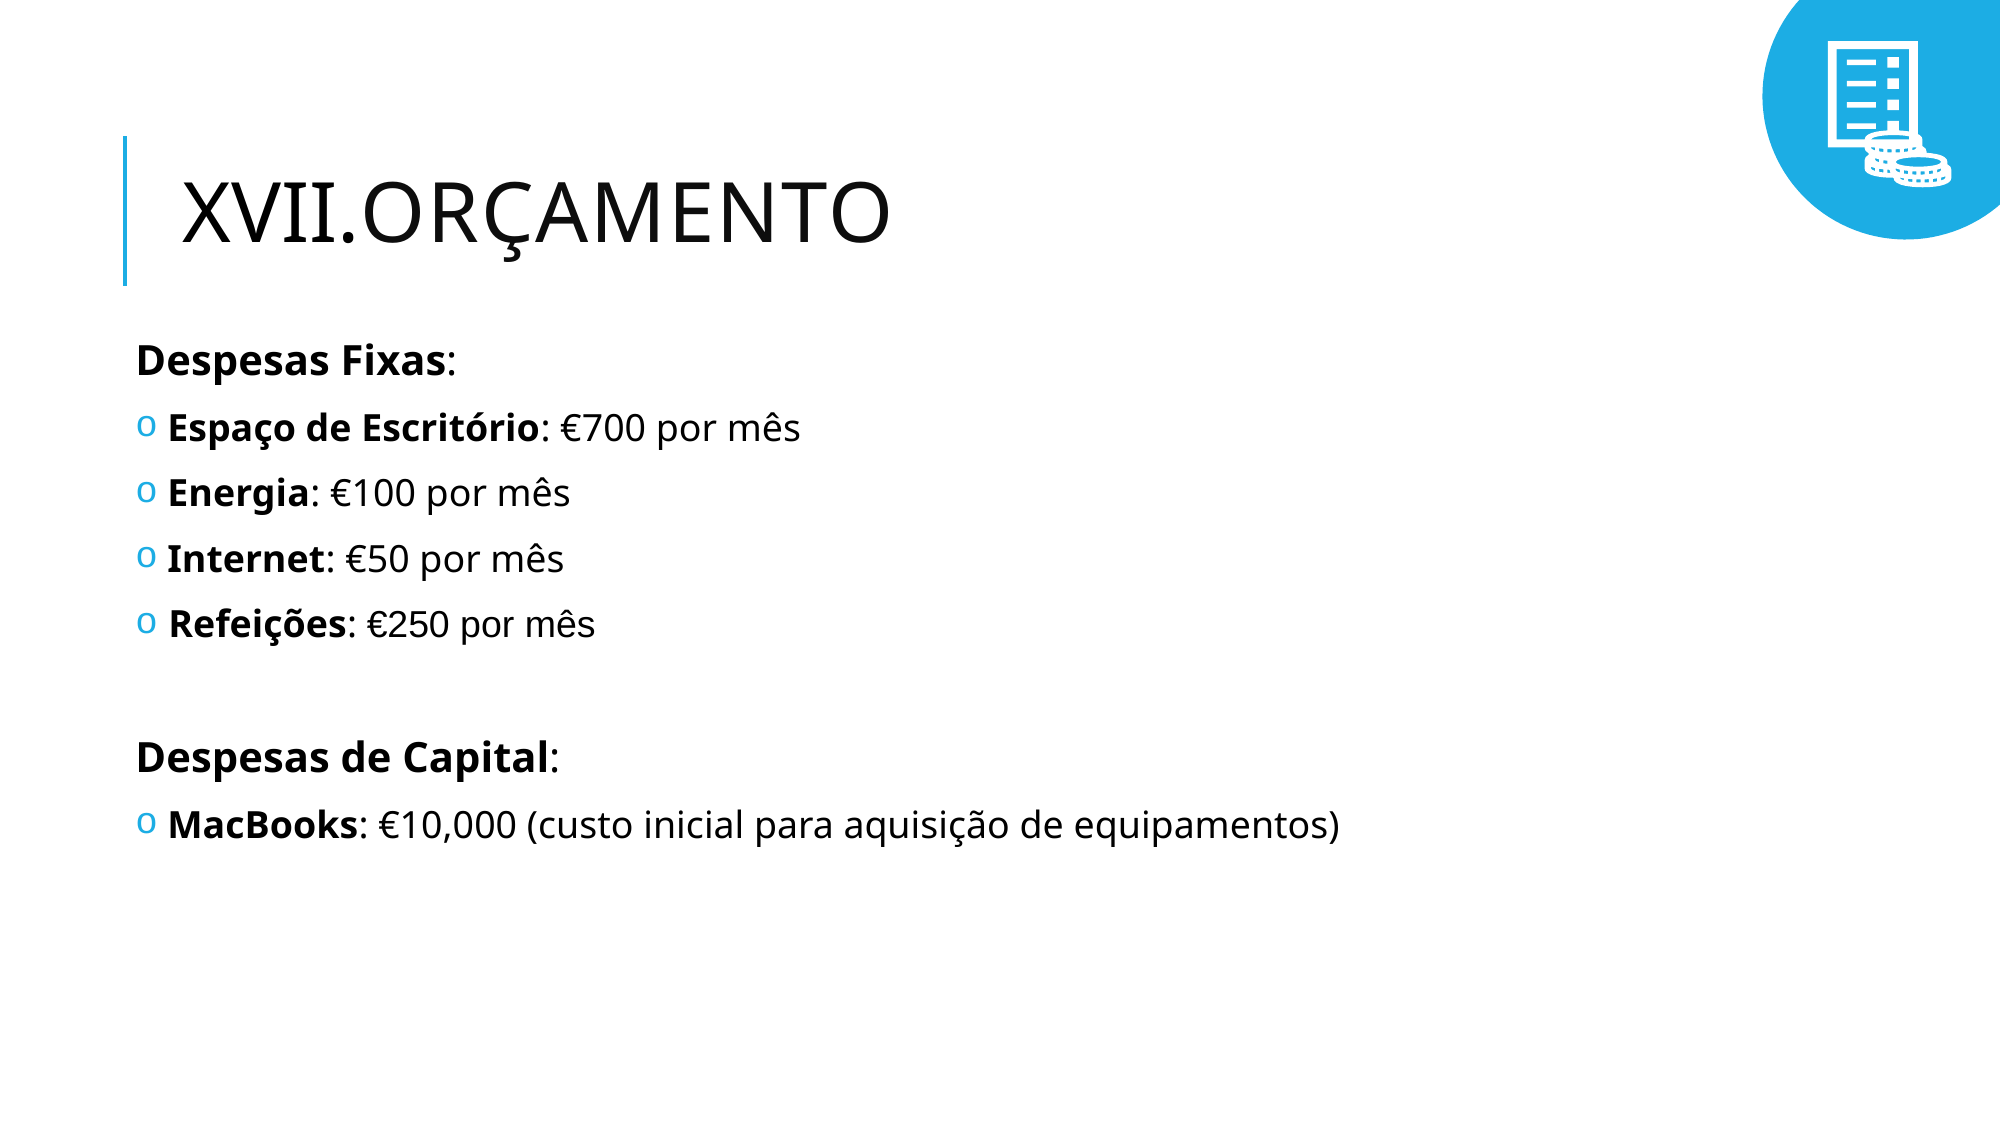

# Orçamento
Despesas Fixas:
 Espaço de Escritório: €700 por mês
 Energia: €100 por mês
 Internet: €50 por mês
 Refeições: €250 por mês
Despesas de Capital:
 MacBooks: €10,000 (custo inicial para aquisição de equipamentos)